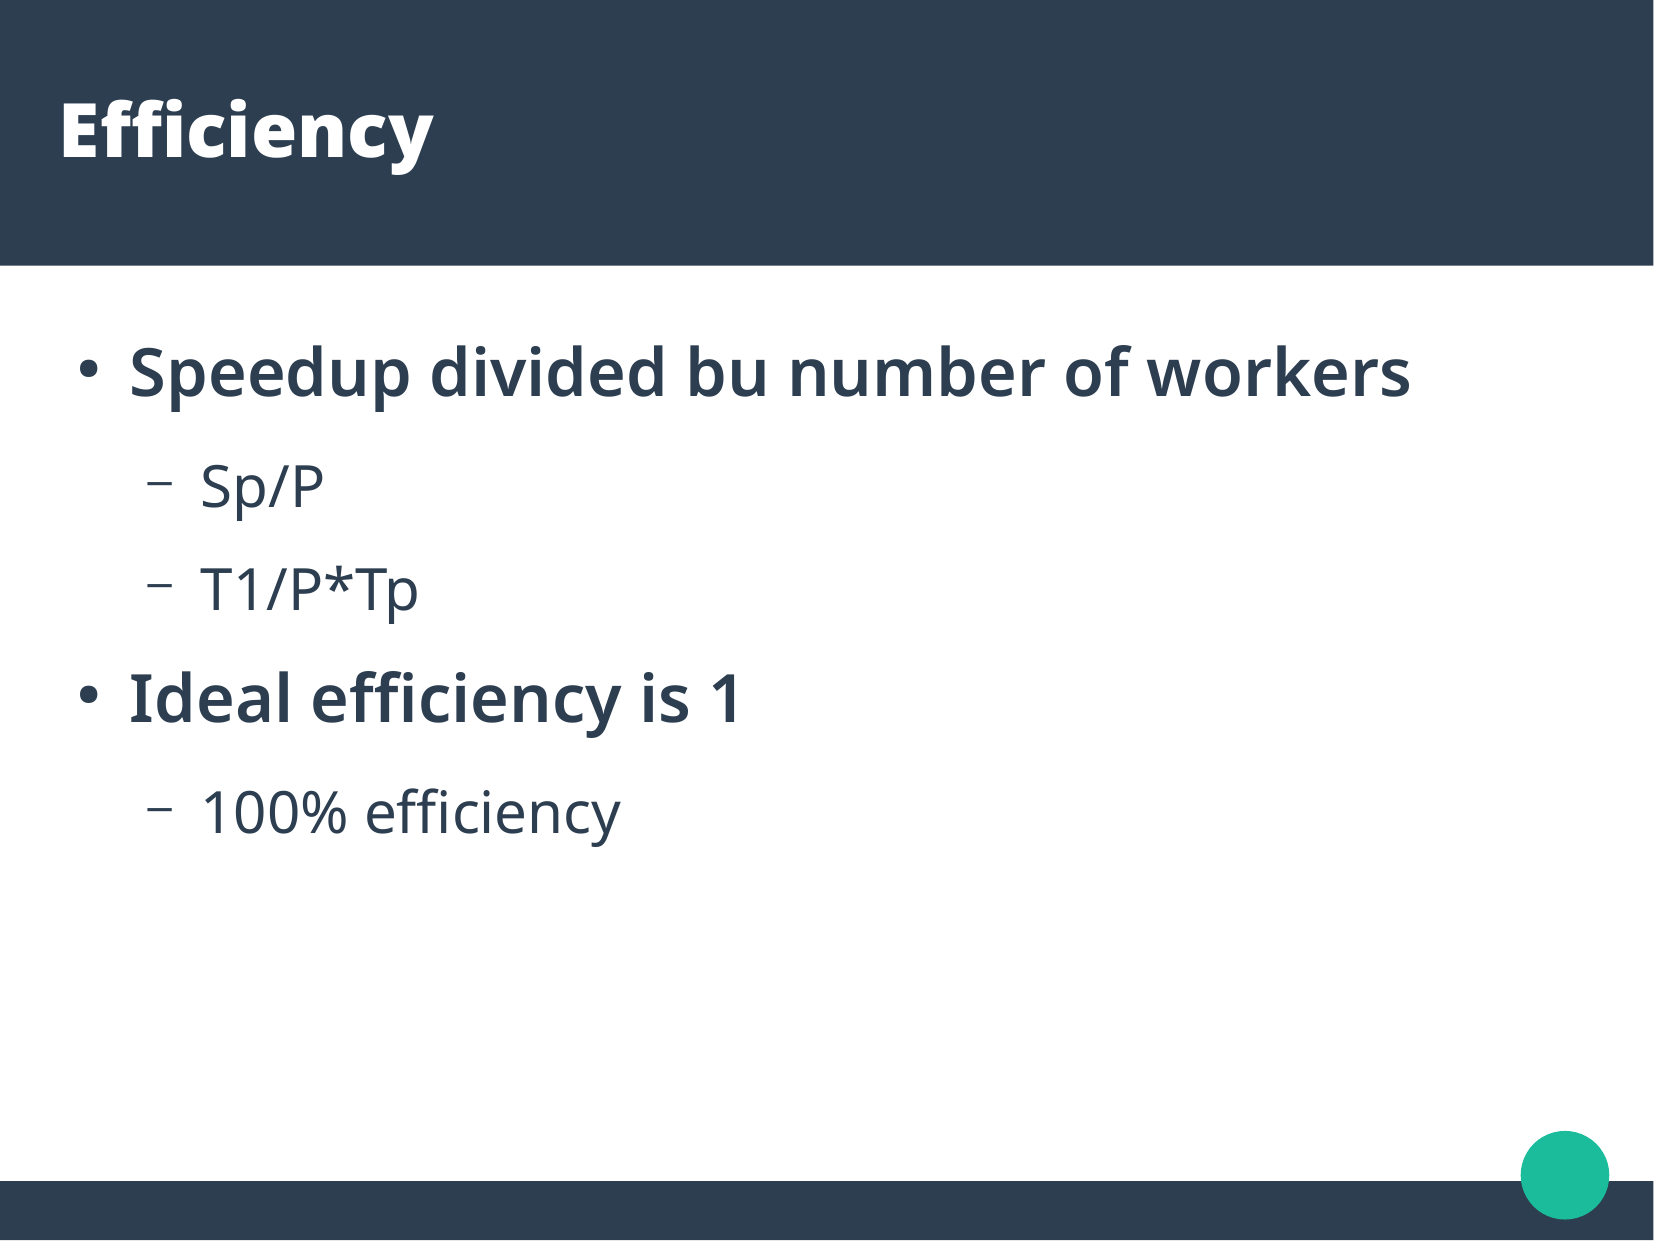

# Efficiency
Speedup divided bu number of workers
Sp/P
T1/P*Tp
Ideal efficiency is 1
100% efficiency